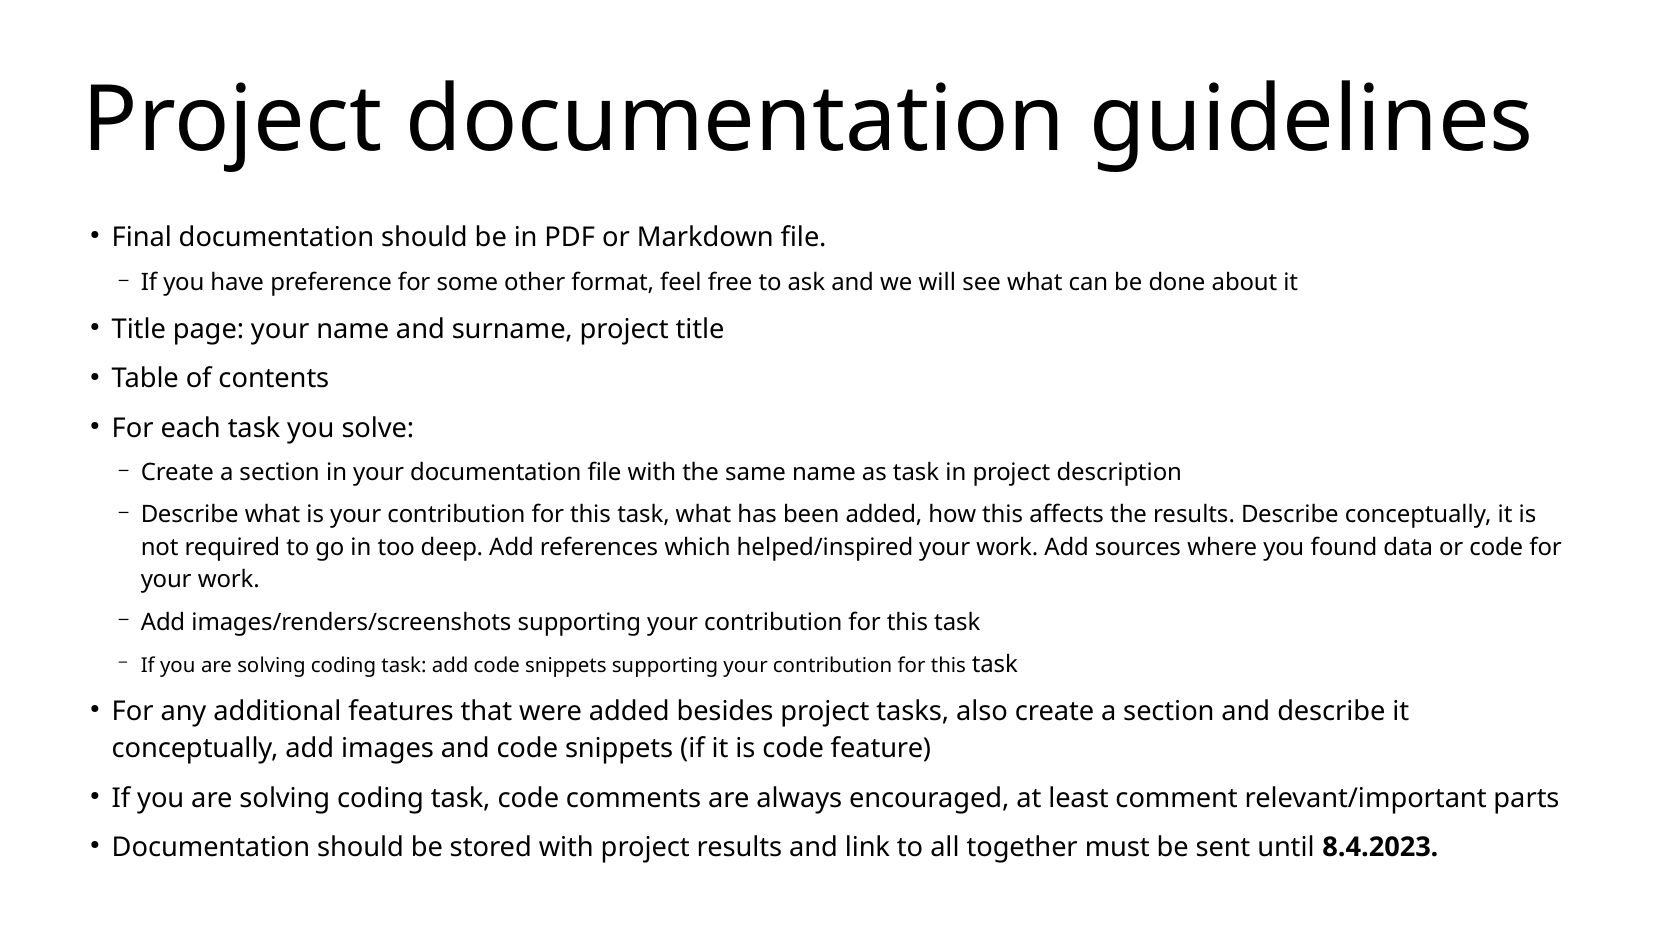

# Project documentation guidelines
Final documentation should be in PDF or Markdown file.
If you have preference for some other format, feel free to ask and we will see what can be done about it
Title page: your name and surname, project title
Table of contents
For each task you solve:
Create a section in your documentation file with the same name as task in project description
Describe what is your contribution for this task, what has been added, how this affects the results. Describe conceptually, it is not required to go in too deep. Add references which helped/inspired your work. Add sources where you found data or code for your work.
Add images/renders/screenshots supporting your contribution for this task
If you are solving coding task: add code snippets supporting your contribution for this task
For any additional features that were added besides project tasks, also create a section and describe it conceptually, add images and code snippets (if it is code feature)
If you are solving coding task, code comments are always encouraged, at least comment relevant/important parts
Documentation should be stored with project results and link to all together must be sent until 8.4.2023.